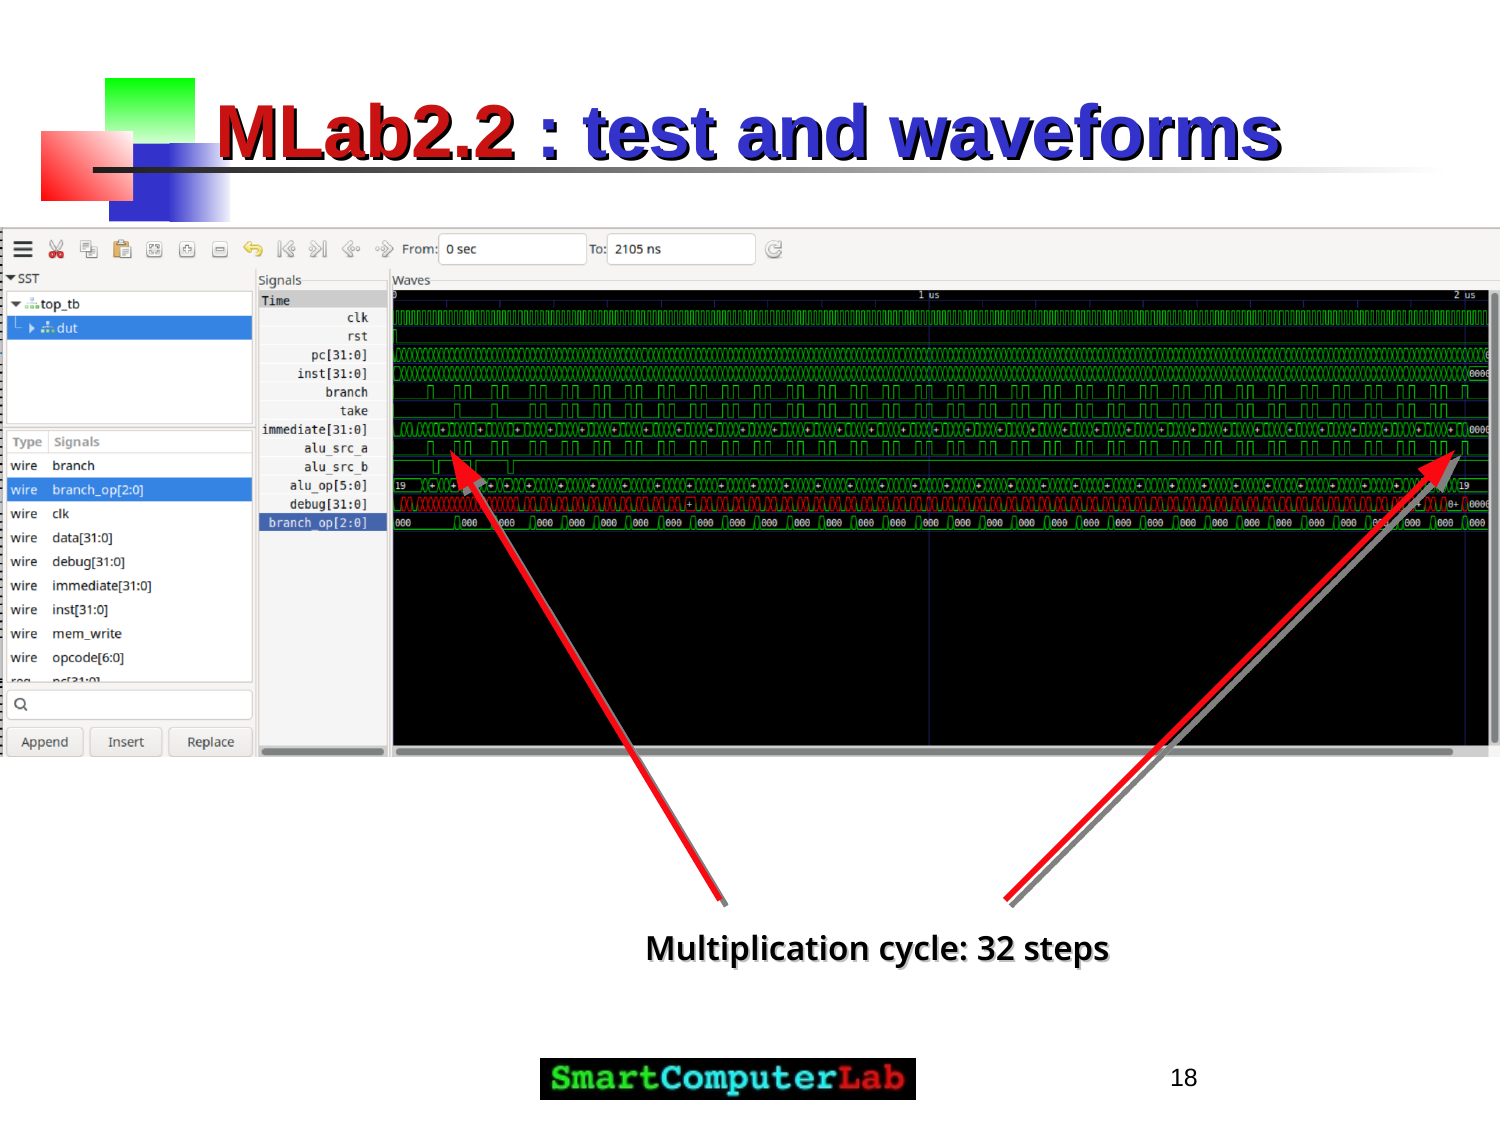

# MLab2.2 : test and waveforms
Multiplication cycle: 32 steps
18